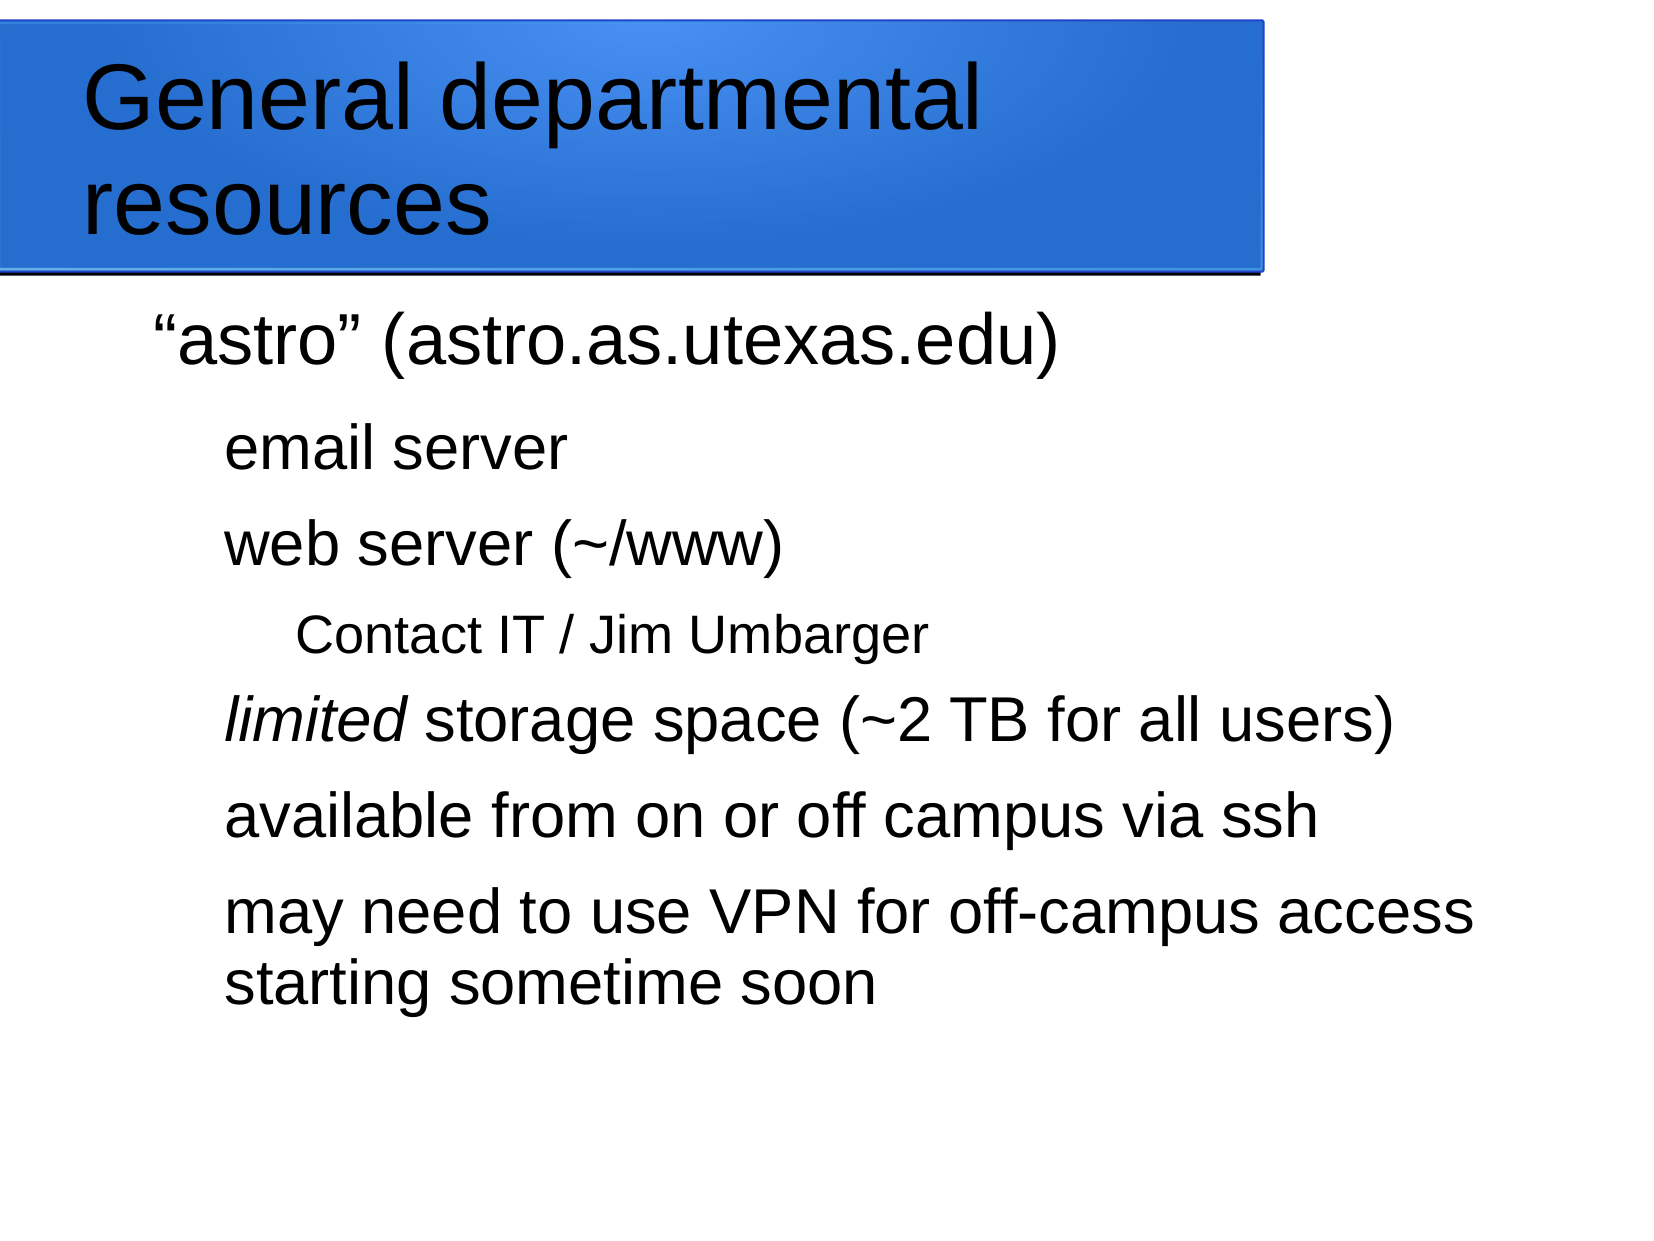

# General departmental resources
“astro” (astro.as.utexas.edu)
email server
web server (~/www)
Contact IT / Jim Umbarger
limited storage space (~2 TB for all users)
available from on or off campus via ssh
may need to use VPN for off-campus access starting sometime soon